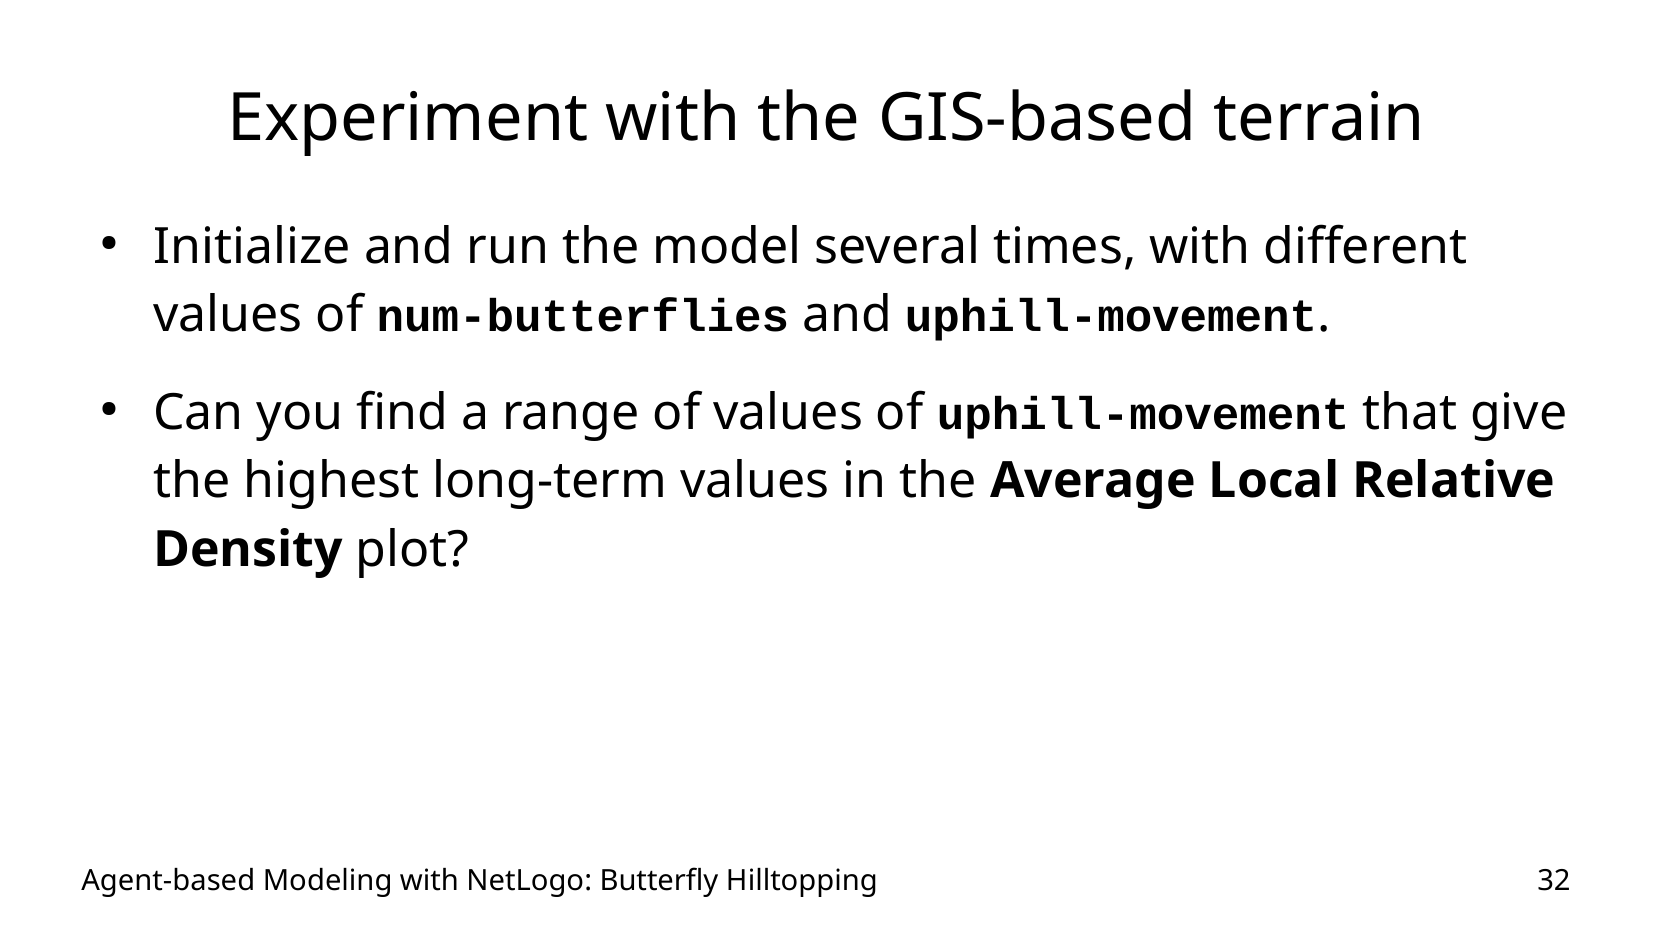

# Experiment with the GIS-based terrain
Initialize and run the model several times, with different values of num-butterflies and uphill-movement.
Can you find a range of values of uphill-movement that give the highest long-term values in the Average Local Relative Density plot?
Agent-based Modeling with NetLogo: Butterfly Hilltopping
32